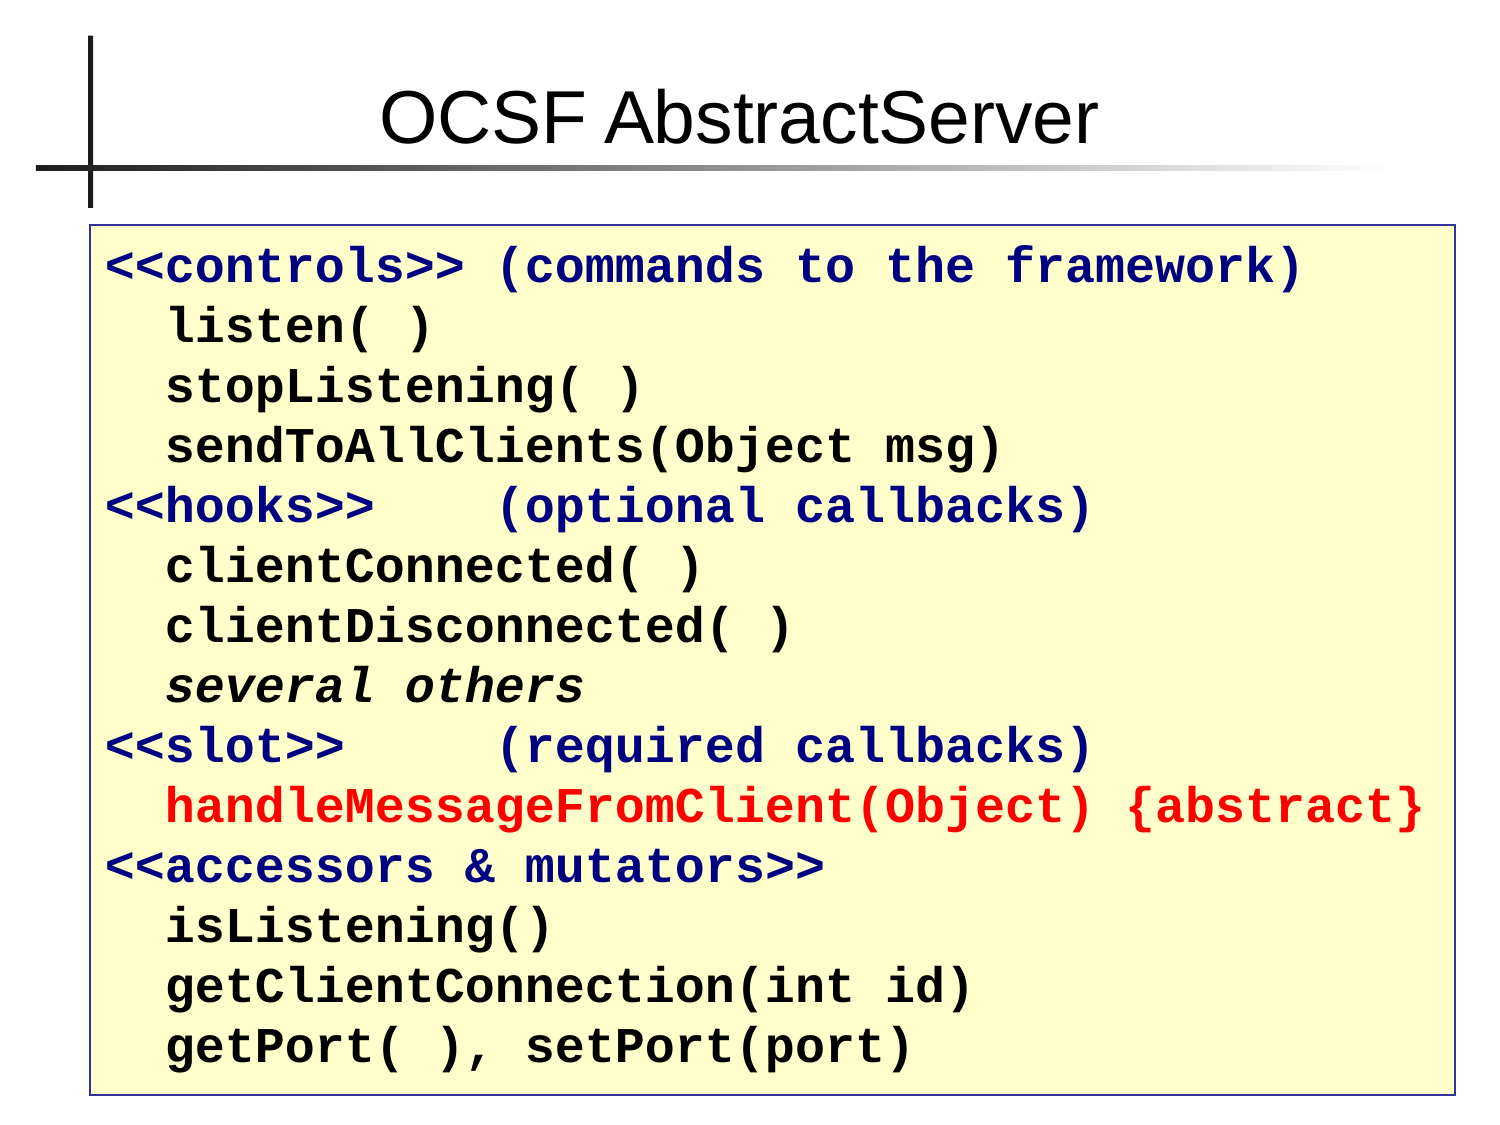

OCSF AbstractServer
<<controls>> (commands to the framework)
 listen( )
 stopListening( )
 sendToAllClients(Object msg)
<<hooks>> (optional callbacks)
 clientConnected( )
 clientDisconnected( )
 several others
<<slot>> (required callbacks)
 handleMessageFromClient(Object) {abstract}
<<accessors & mutators>>
 isListening()
 getClientConnection(int id)
 getPort( ), setPort(port)